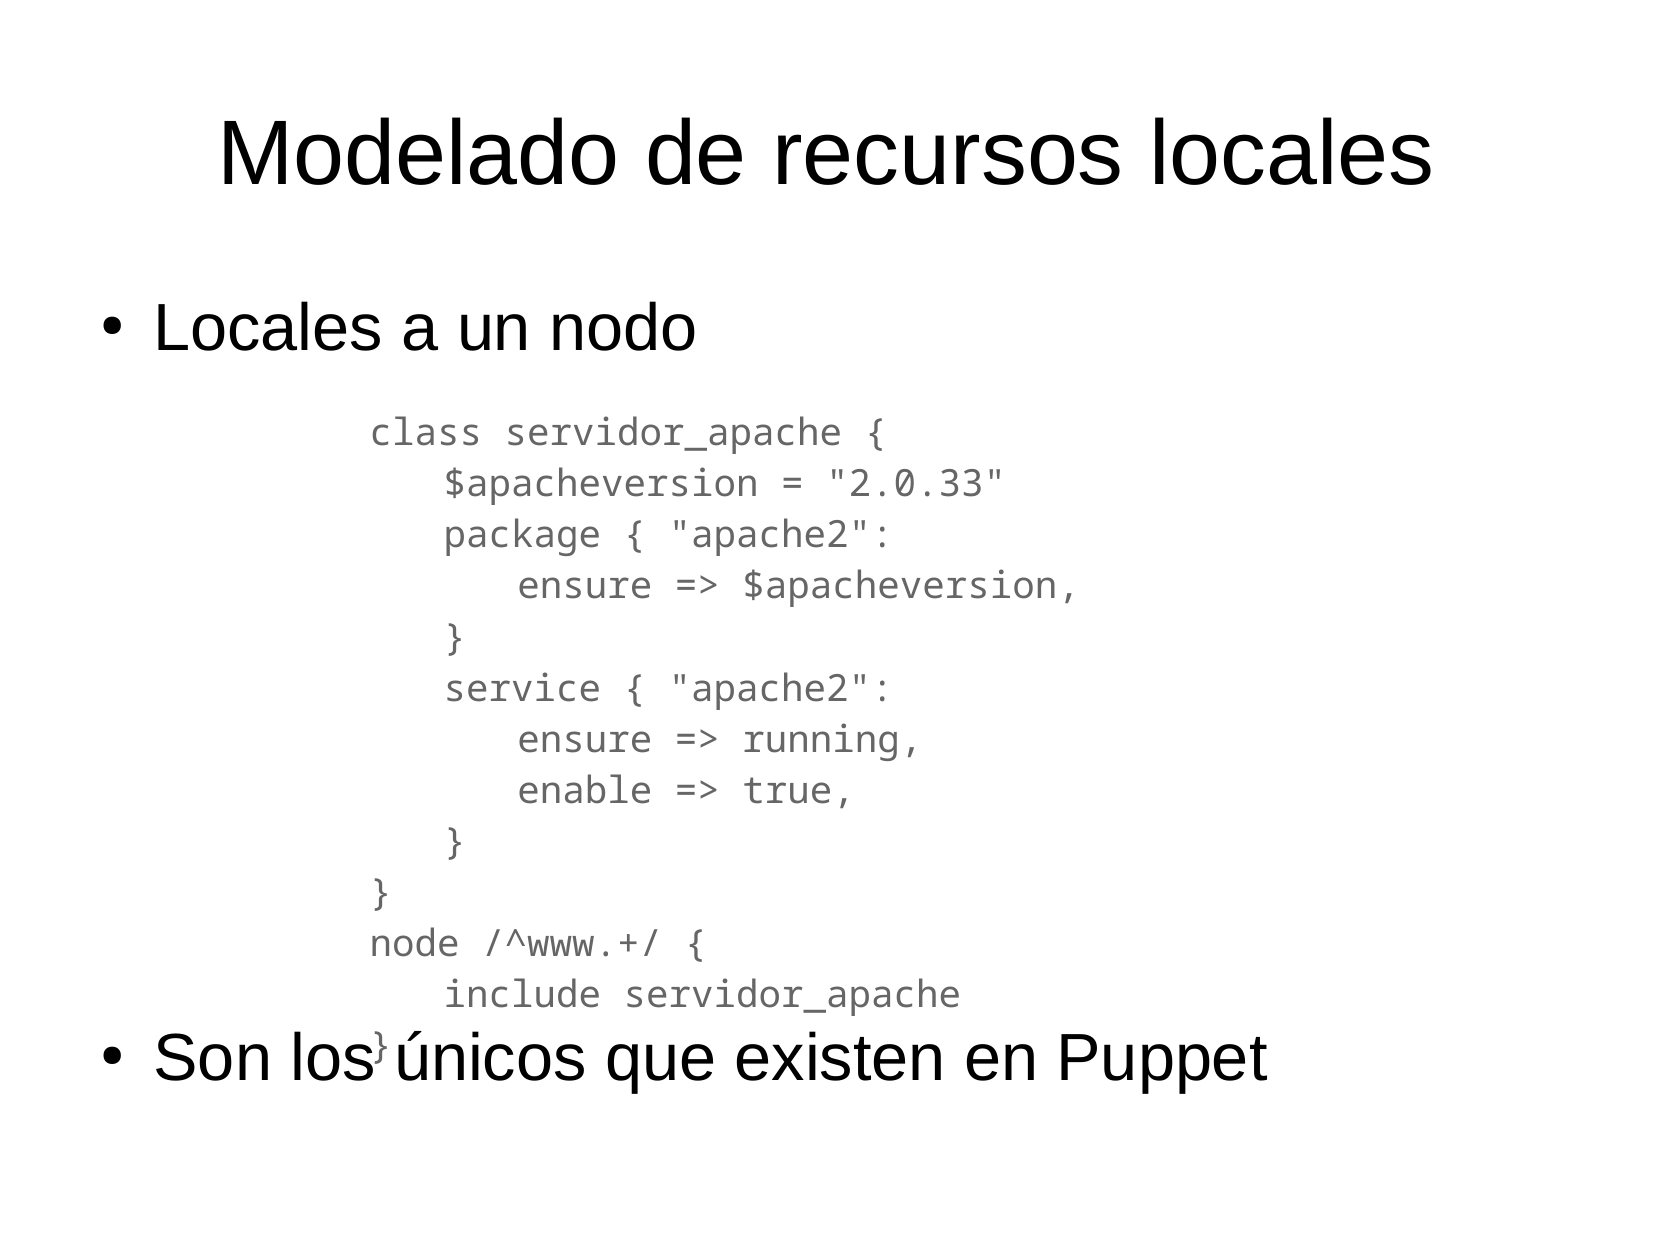

# Modelado de recursos locales
Locales a un nodo
Son los únicos que existen en Puppet
class servidor_apache {
	$apacheversion = "2.0.33"
	package { "apache2":
		ensure => $apacheversion,
	}
	service { "apache2":
		ensure => running,
		enable => true,
	}
}
node /^www.+/ {
	include servidor_apache
}